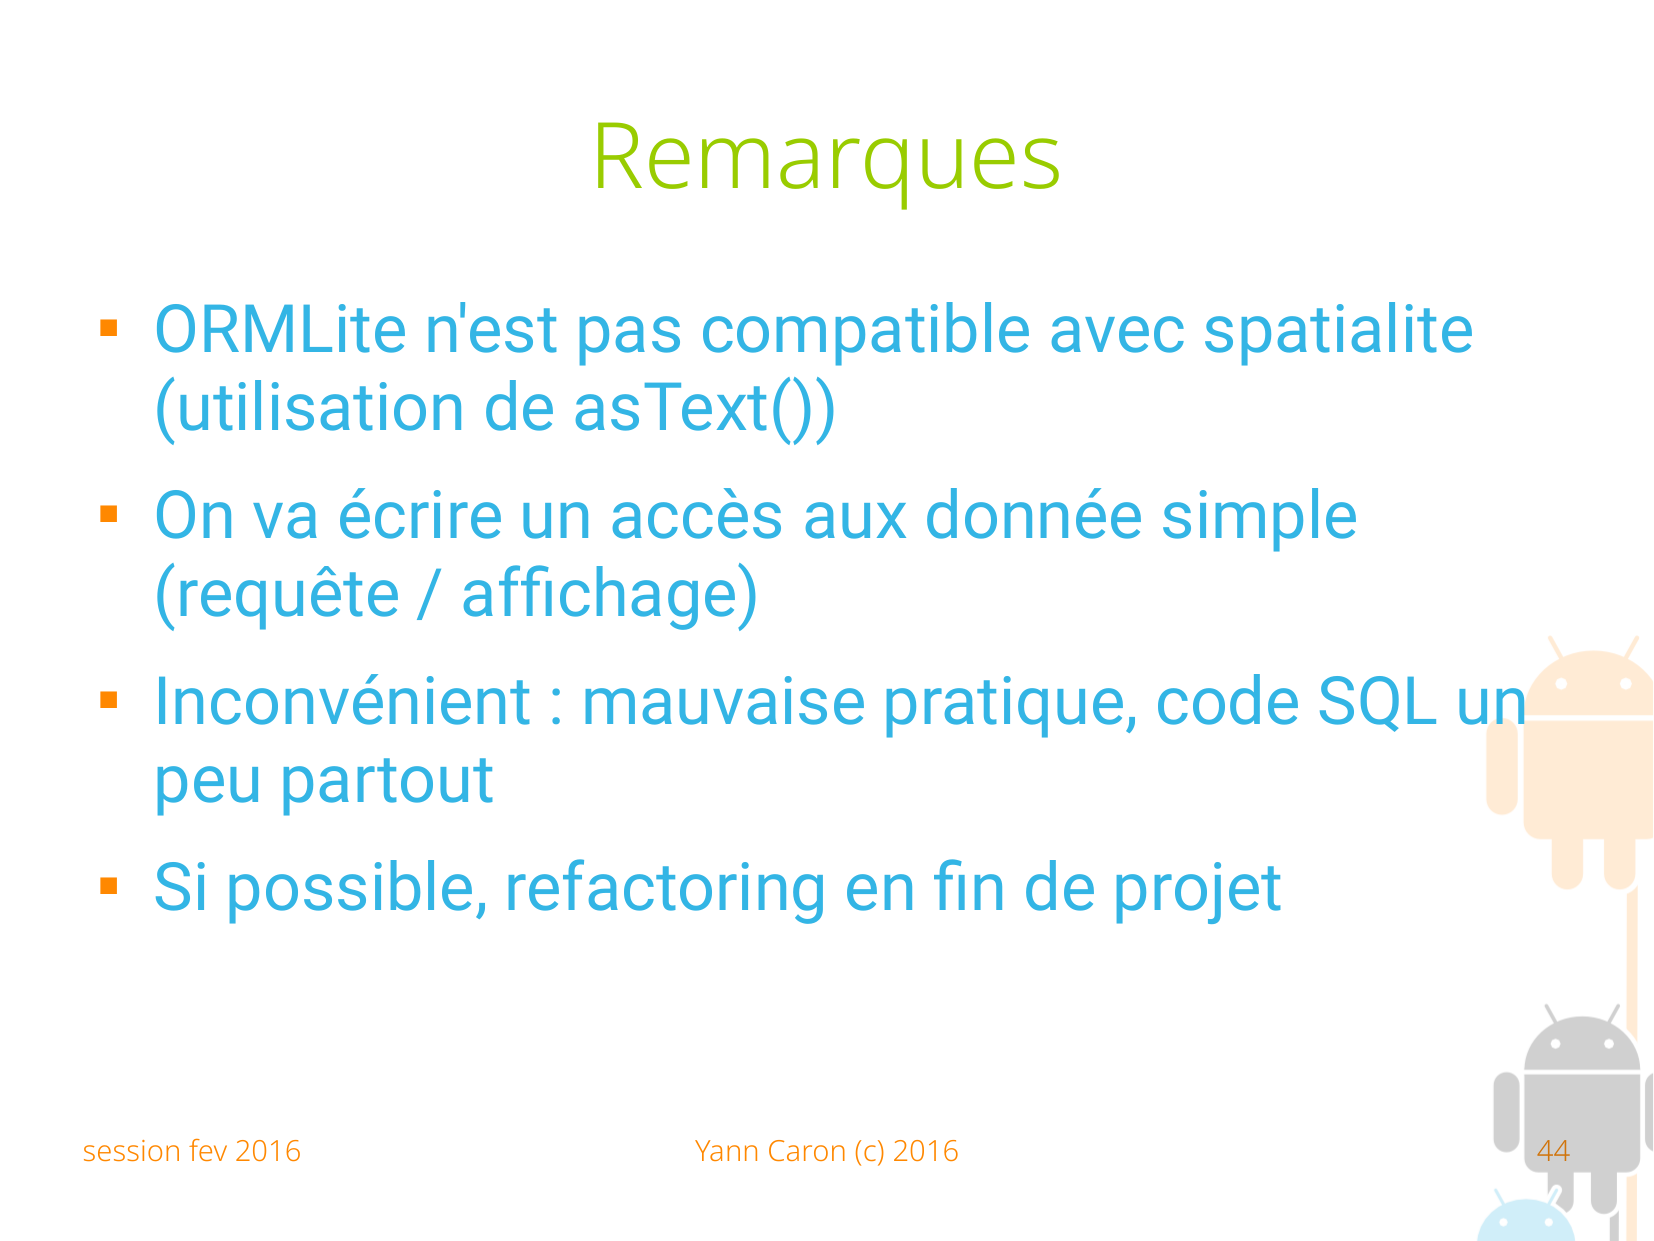

# Remarques
ORMLite n'est pas compatible avec spatialite (utilisation de asText())
On va écrire un accès aux donnée simple (requête / affichage)
Inconvénient : mauvaise pratique, code SQL un peu partout
Si possible, refactoring en fin de projet
session fev 2016
Yann Caron (c) 2016
44